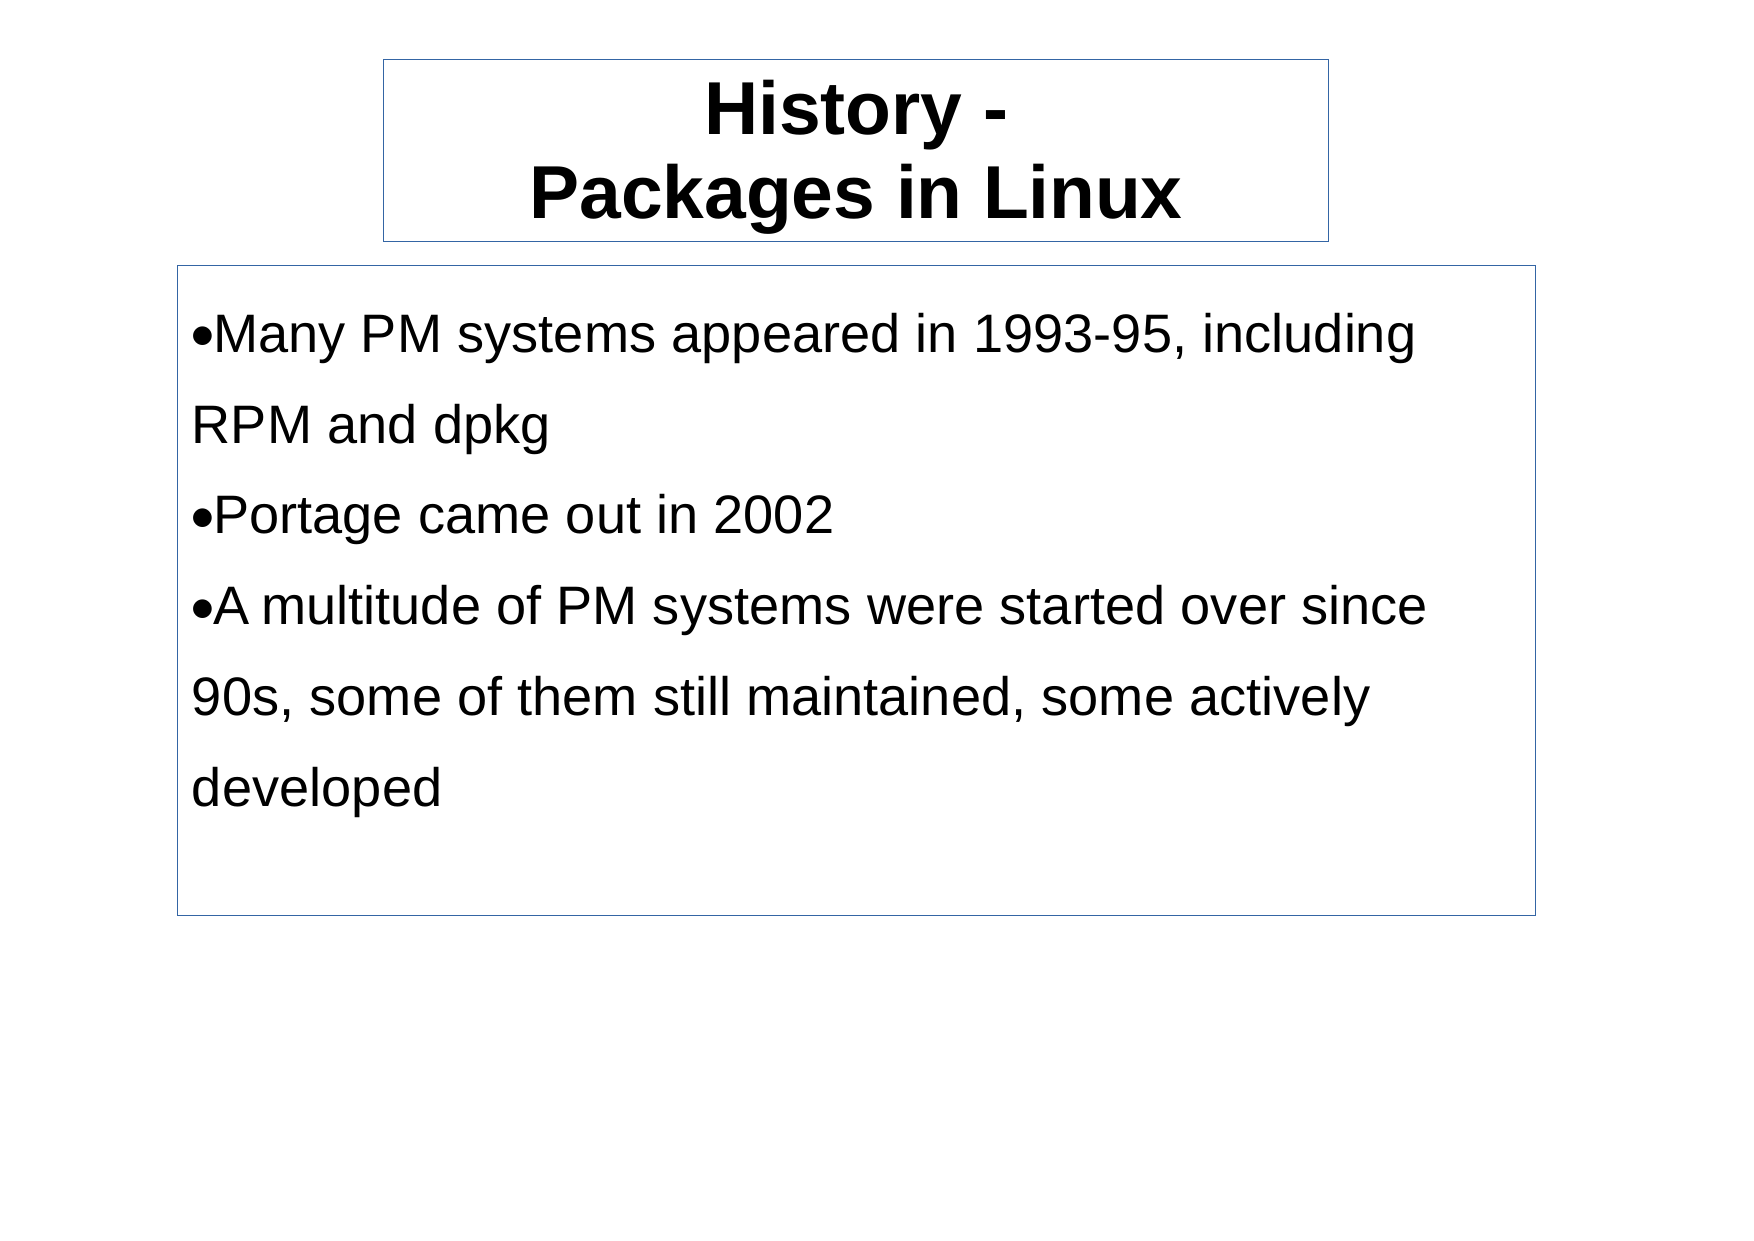

History -
Packages in Linux
Many PM systems appeared in 1993-95, including RPM and dpkg
Portage came out in 2002
A multitude of PM systems were started over since 90s, some of them still maintained, some actively developed